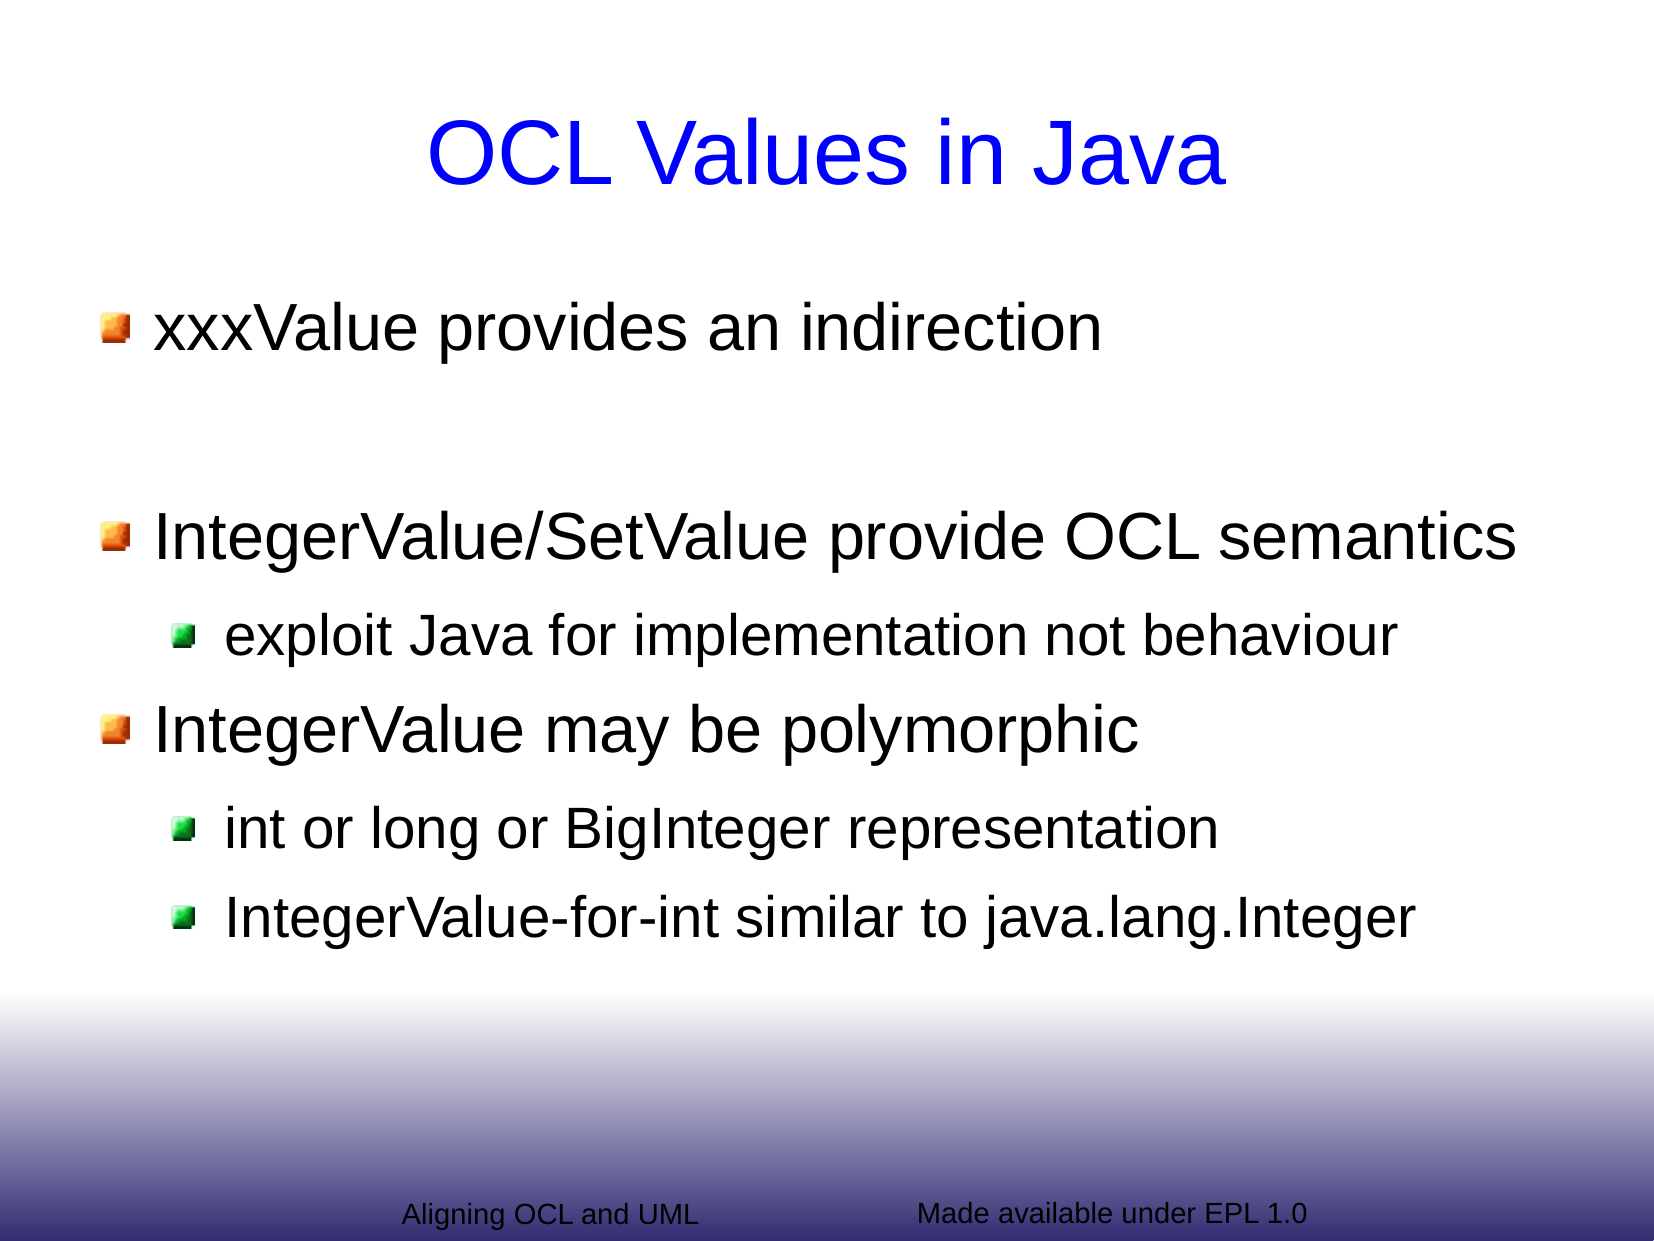

# OCL Values in Java
xxxValue provides an indirection
IntegerValue/SetValue provide OCL semantics
exploit Java for implementation not behaviour
IntegerValue may be polymorphic
int or long or BigInteger representation
IntegerValue-for-int similar to java.lang.Integer
Aligning OCL and UML